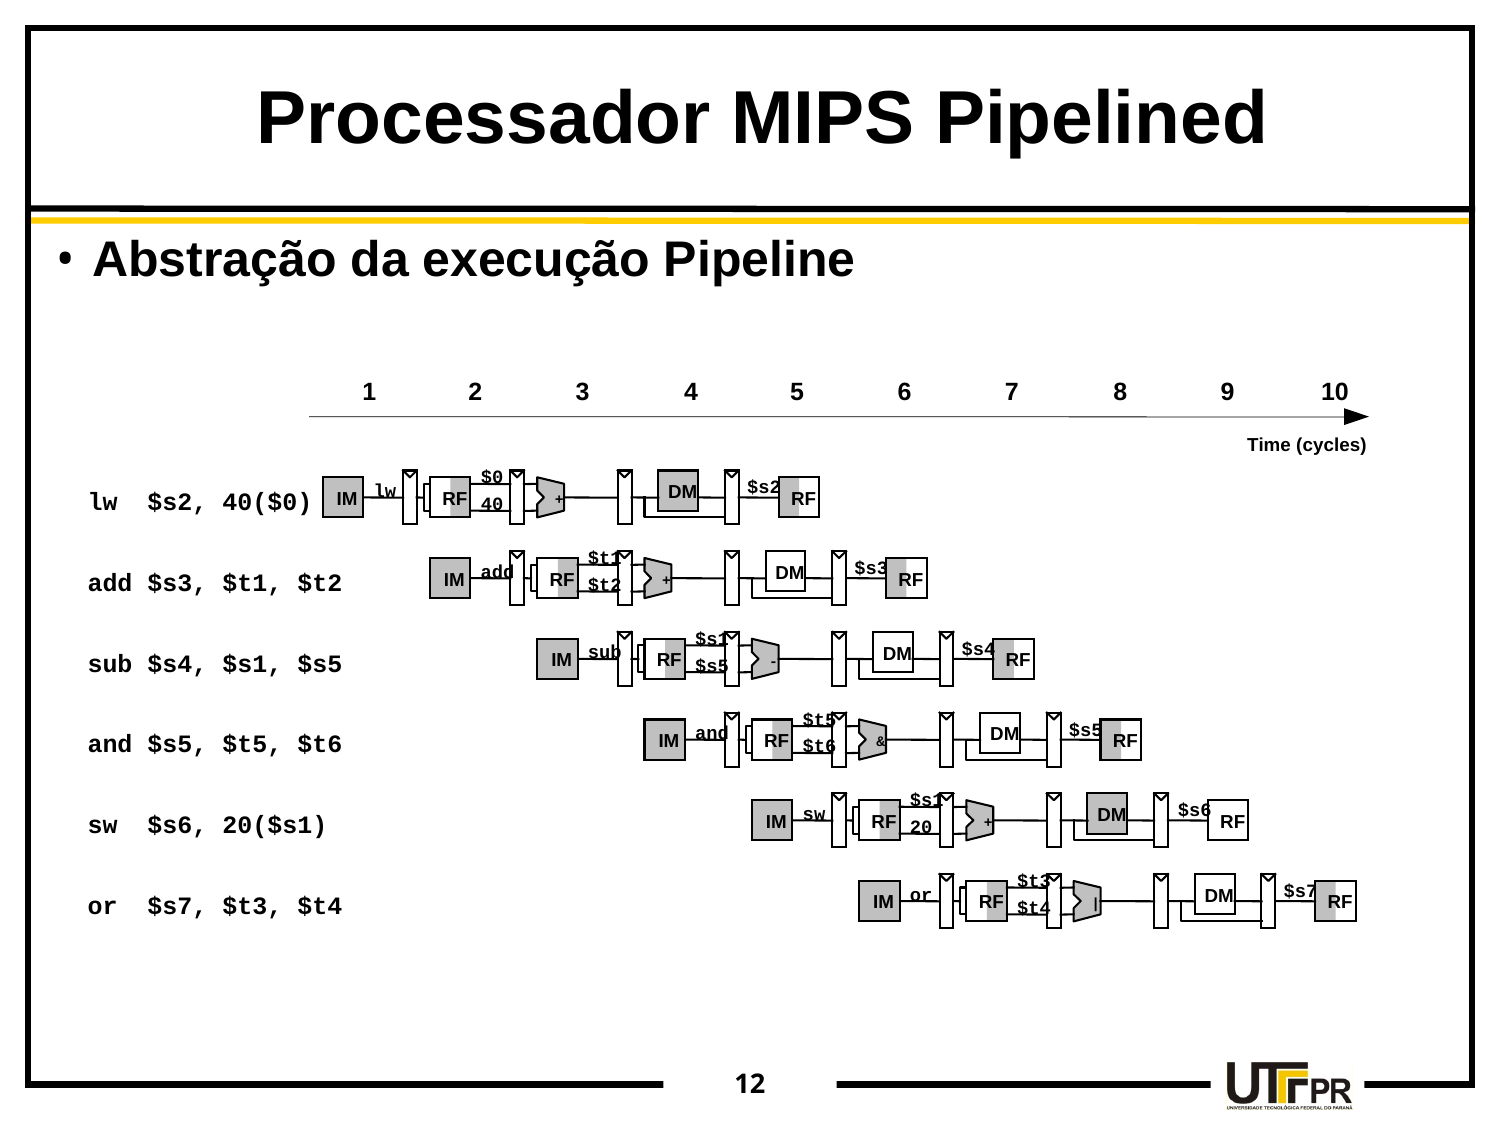

Processador MIPS Pipelined
# Abstração da execução Pipeline
1
2
3
4
5
6
7
8
9
10
Time (cycles)
$0
$s2
DM
lw $s2, 40($0)
RF
RF
+
40
$t1
$s3
DM
RF
RF
+
$t2
$s1
$s4
DM
RF
RF
-
$s5
$t5
$s5
DM
RF
RF
&
$t6
$s1
$s6
DM
RF
RF
+
20
$t3
$s7
RF
RF
|
$t4
lw
IM
add
add $s3, $t1, $t2
IM
sub
sub $s4, $s1, $s5
IM
and
and $s5, $t5, $t6
IM
sw
sw $s6, 20($s1)
IM
or
DM
or $s7, $t3, $t4
IM